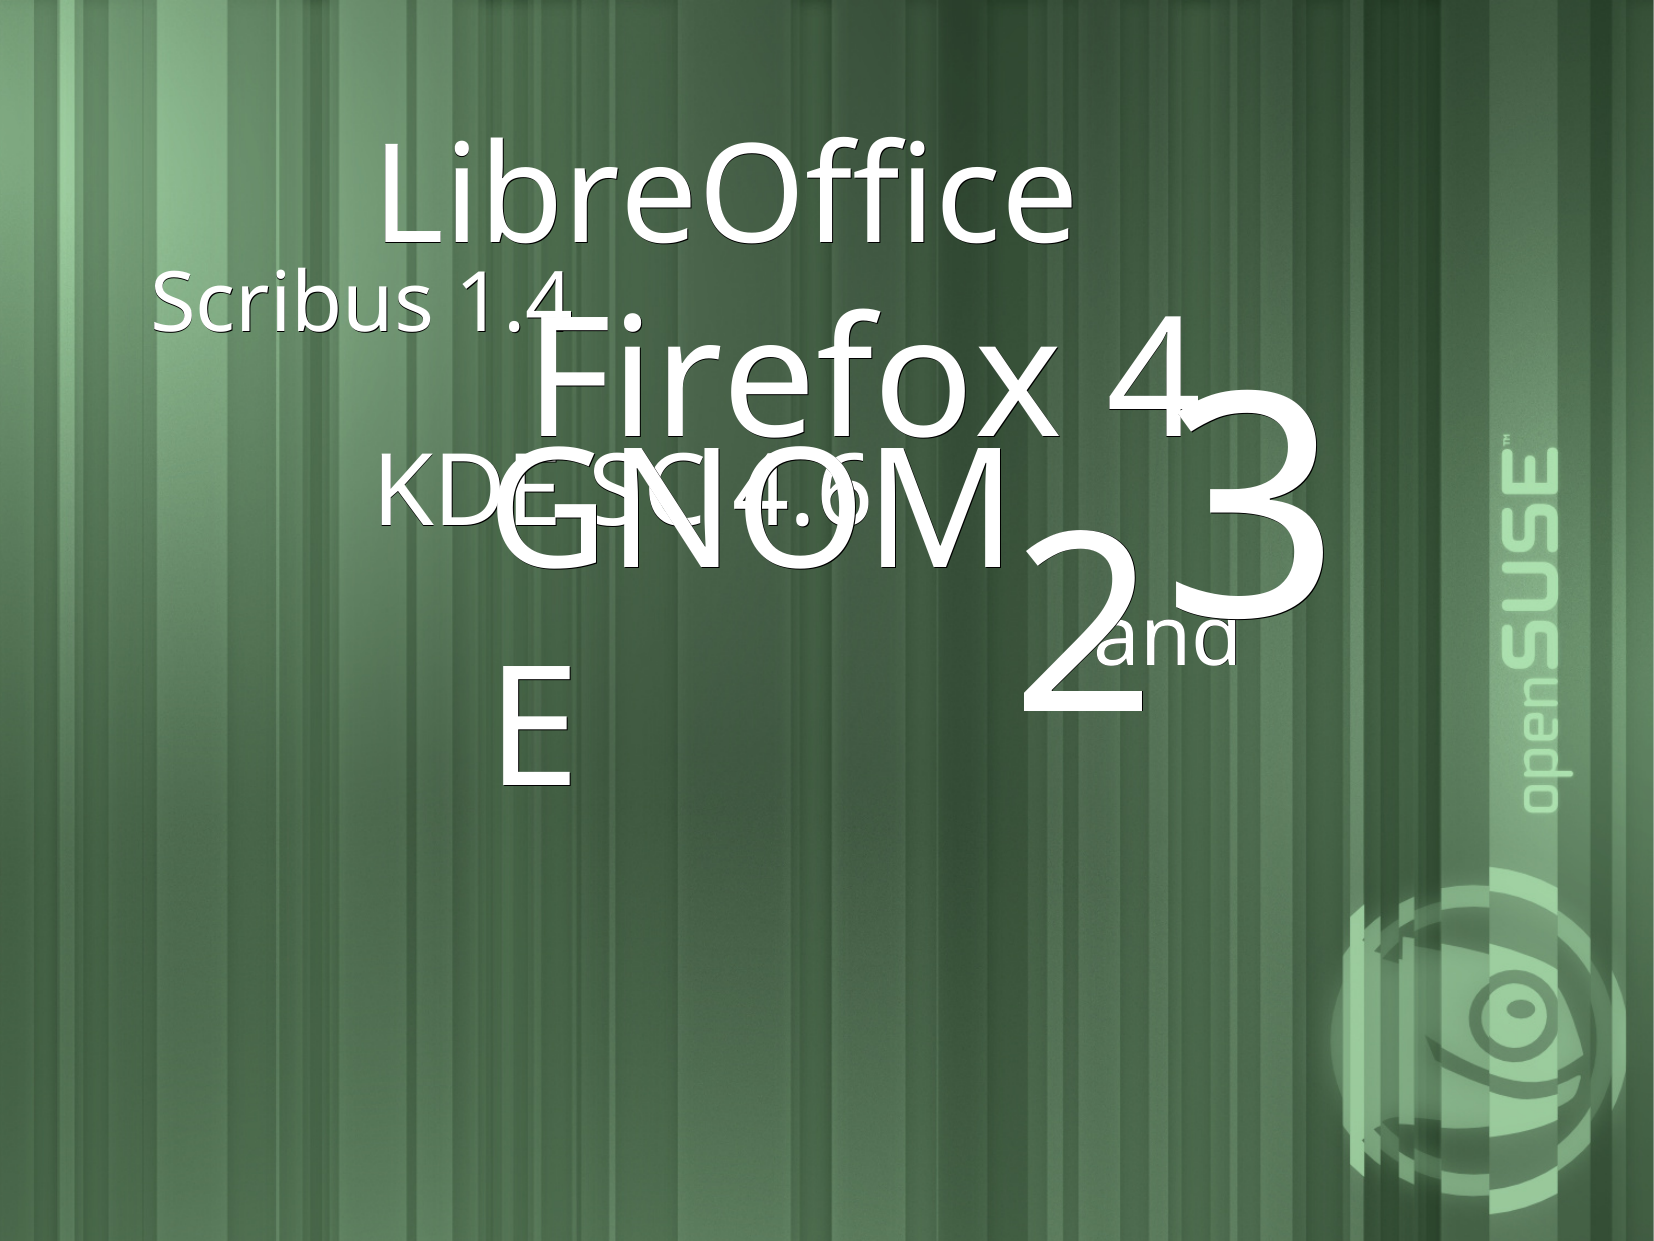

# LibreOffice
Scribus 1.4
Firefox 4
3
GNOME
KDE SC 4.6
2
and